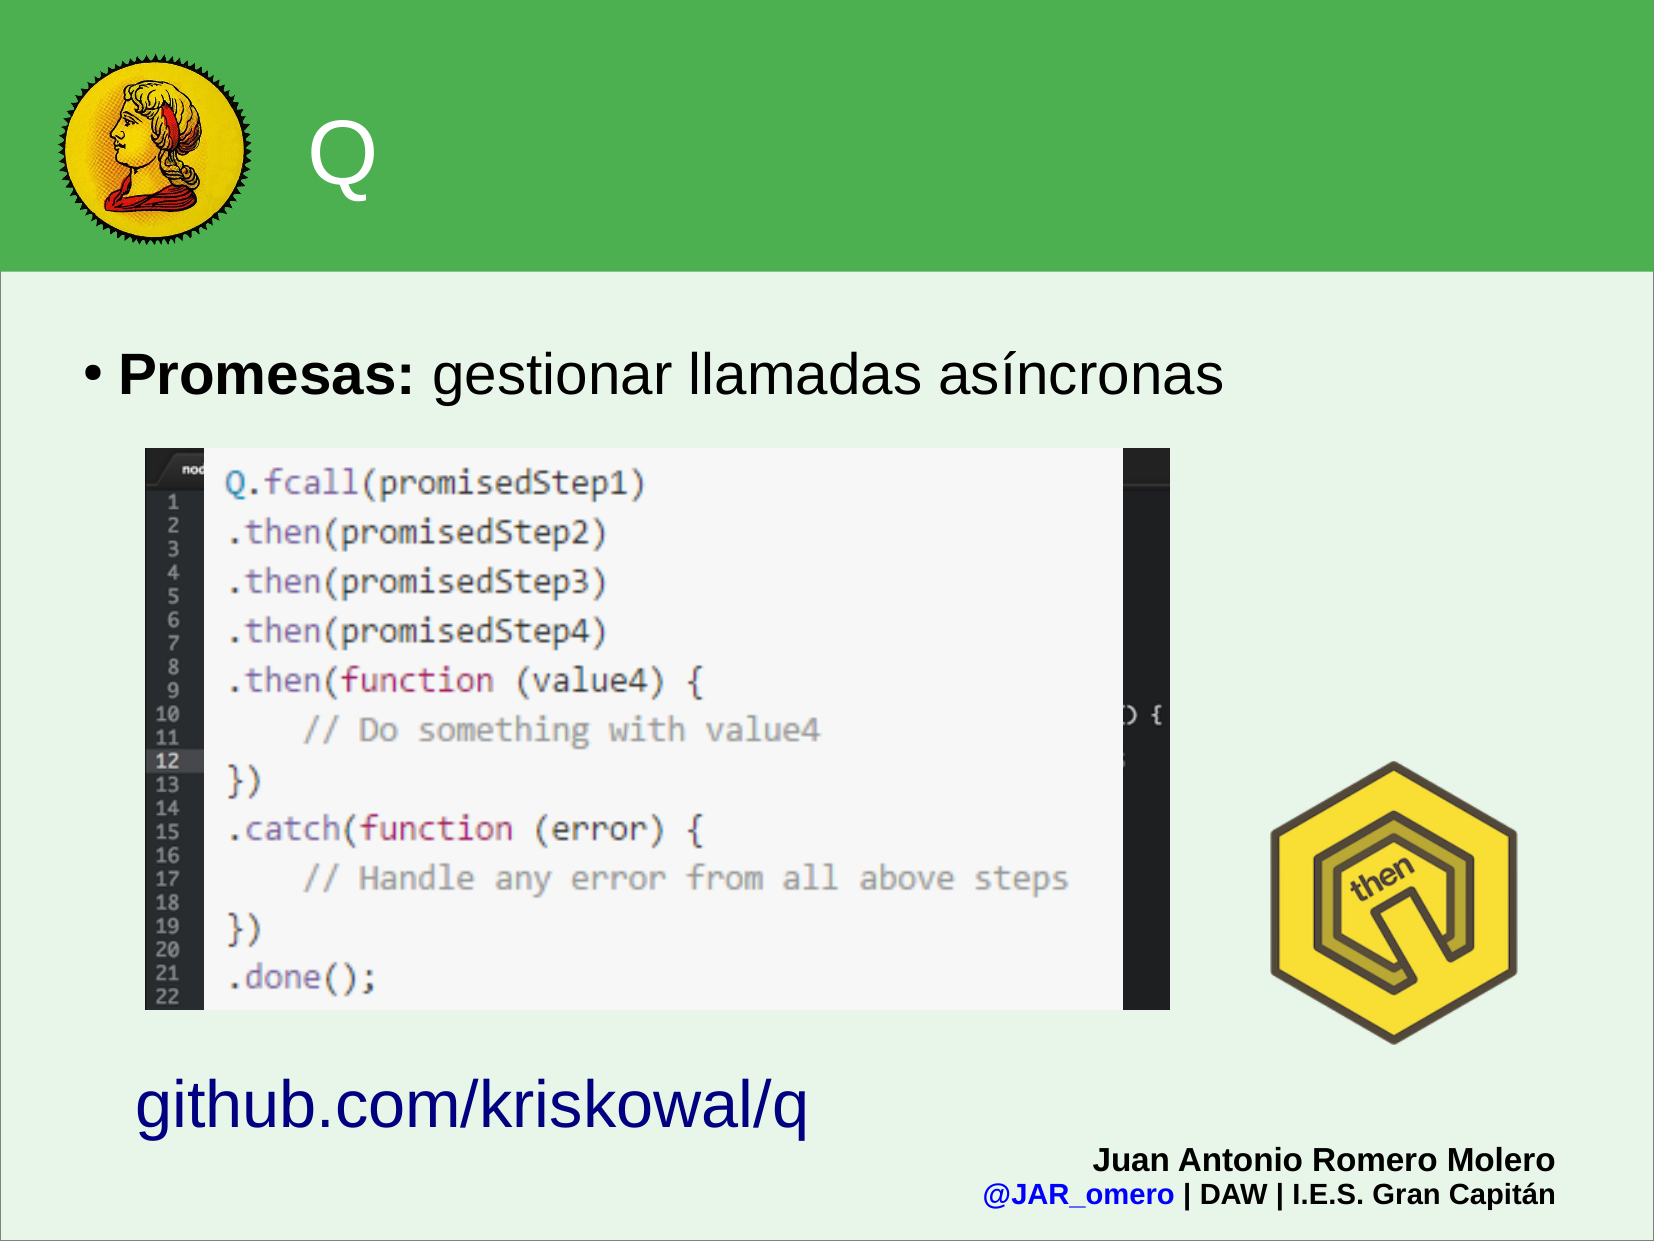

# Q
Promesas: gestionar llamadas asíncronas
github.com/kriskowal/q
Juan Antonio Romero Molero
@JAR_omero | DAW | I.E.S. Gran Capitán